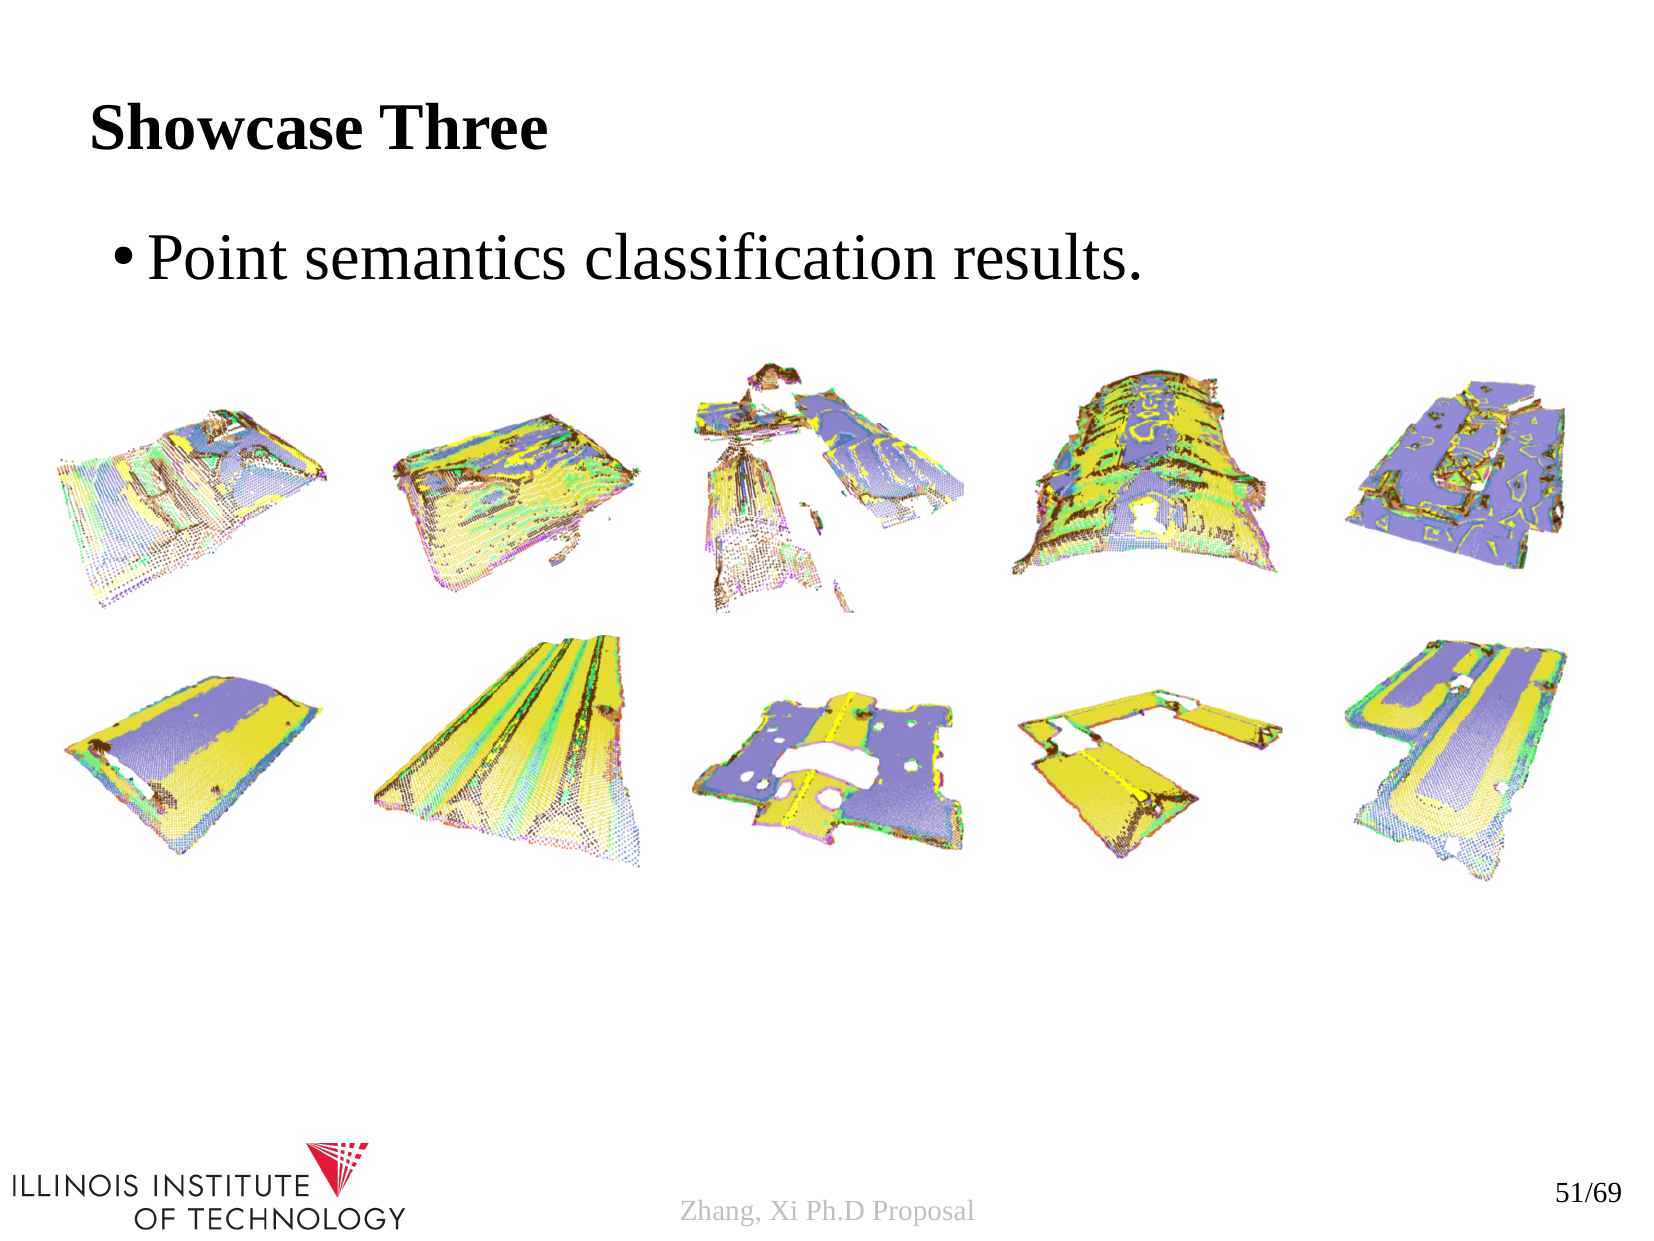

Showcase Three
Point semantics classification results.
51
Zhang, Xi Ph.D Proposal